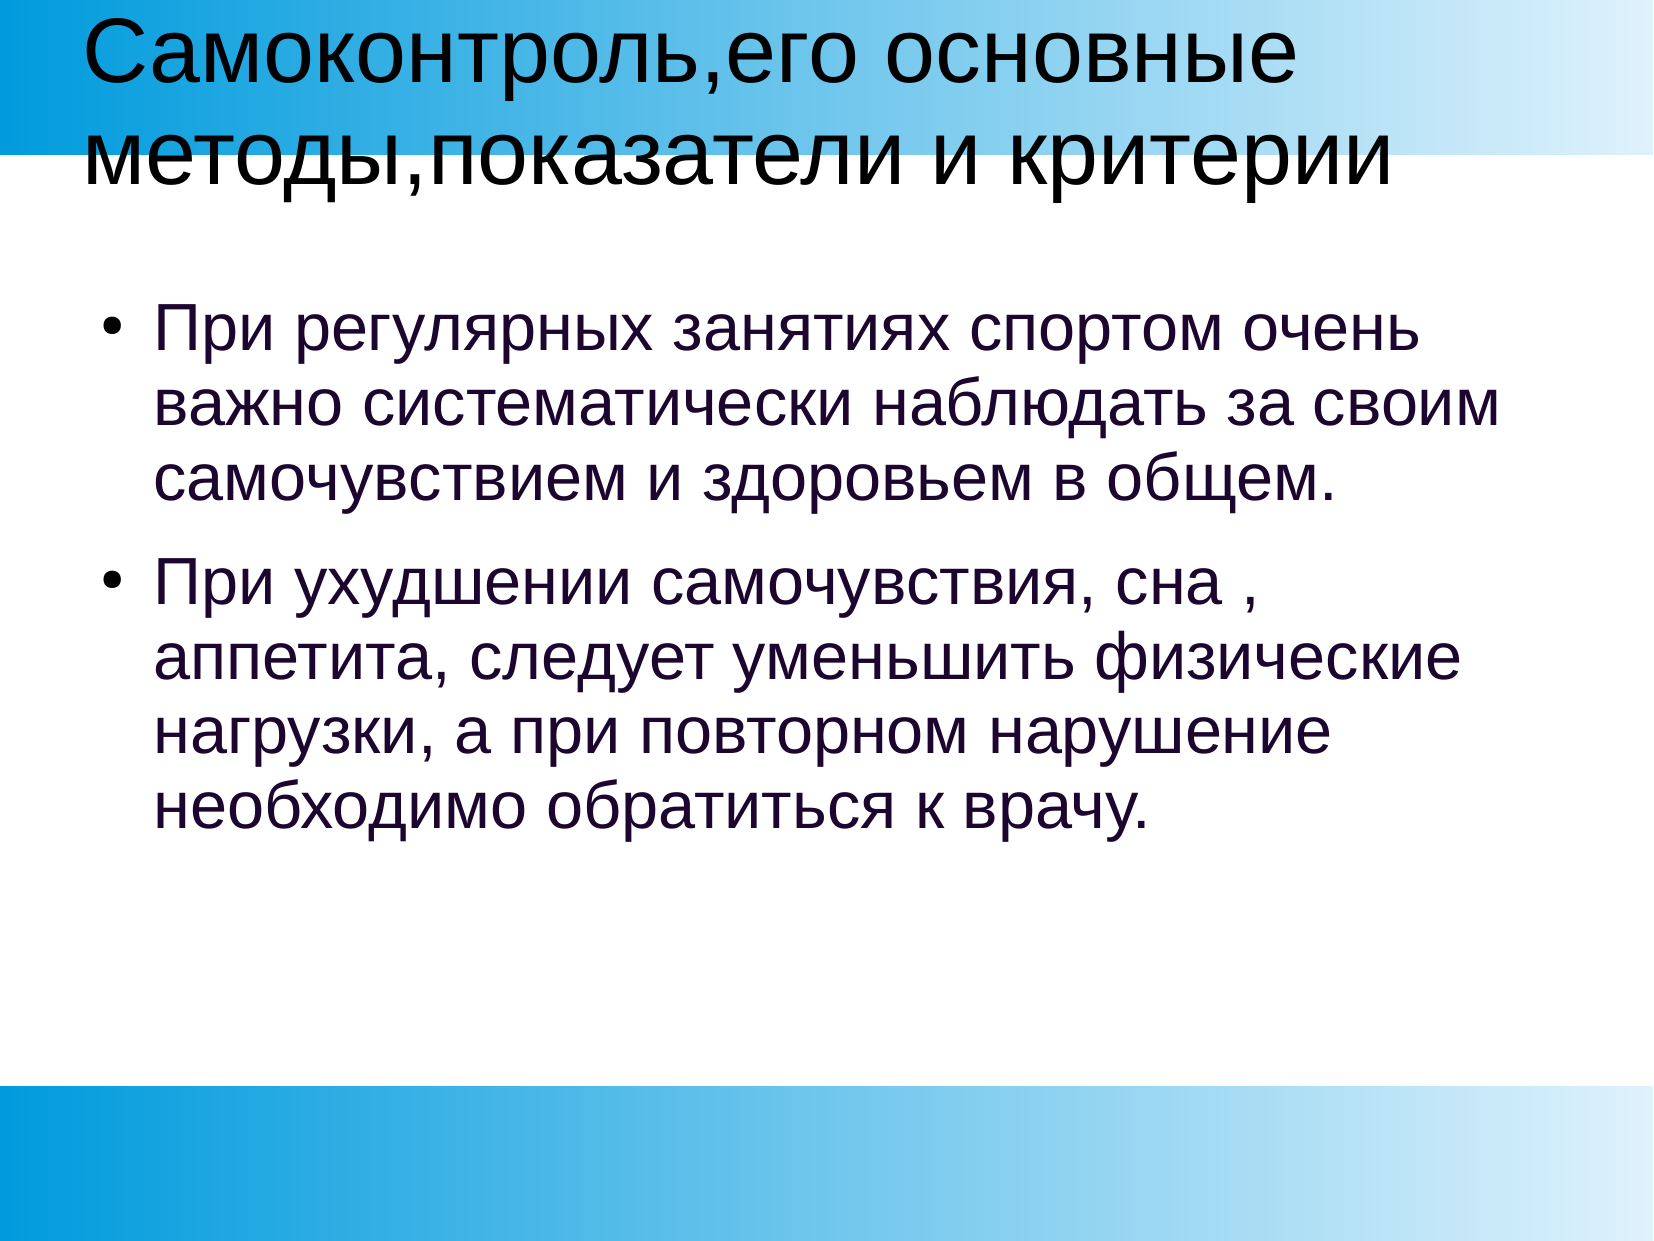

# Самоконтроль,его основные методы,показатели и критерии
При регулярных занятиях спортом очень важно систематически наблюдать за своим самочувствием и здоровьем в общем.
При ухудшении самочувствия, сна , аппетита, следует уменьшить физические нагрузки, а при повторном нарушение необходимо обратиться к врачу.